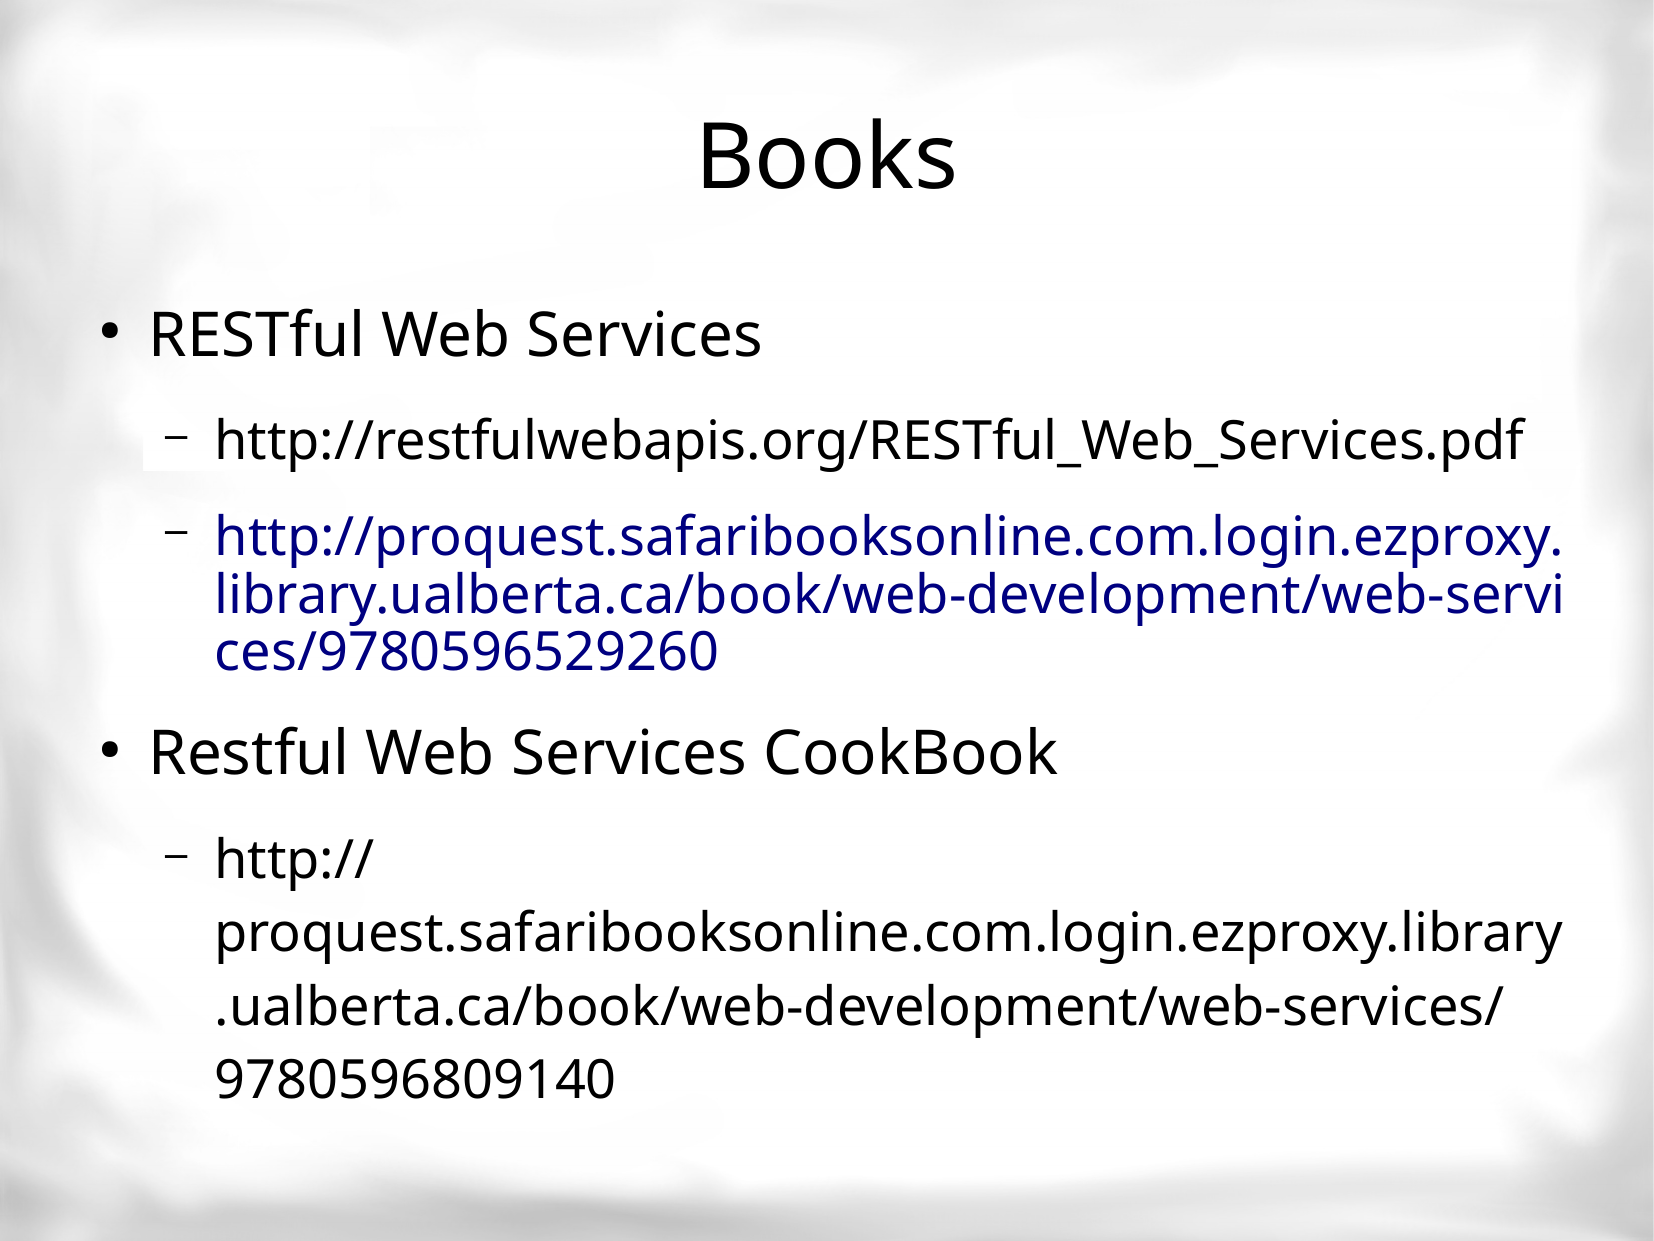

# Books
RESTful Web Services
http://restfulwebapis.org/RESTful_Web_Services.pdf
http://proquest.safaribooksonline.com.login.ezproxy.library.ualberta.ca/book/web-development/web-services/9780596529260
Restful Web Services CookBook
http://proquest.safaribooksonline.com.login.ezproxy.library.ualberta.ca/book/web-development/web-services/9780596809140